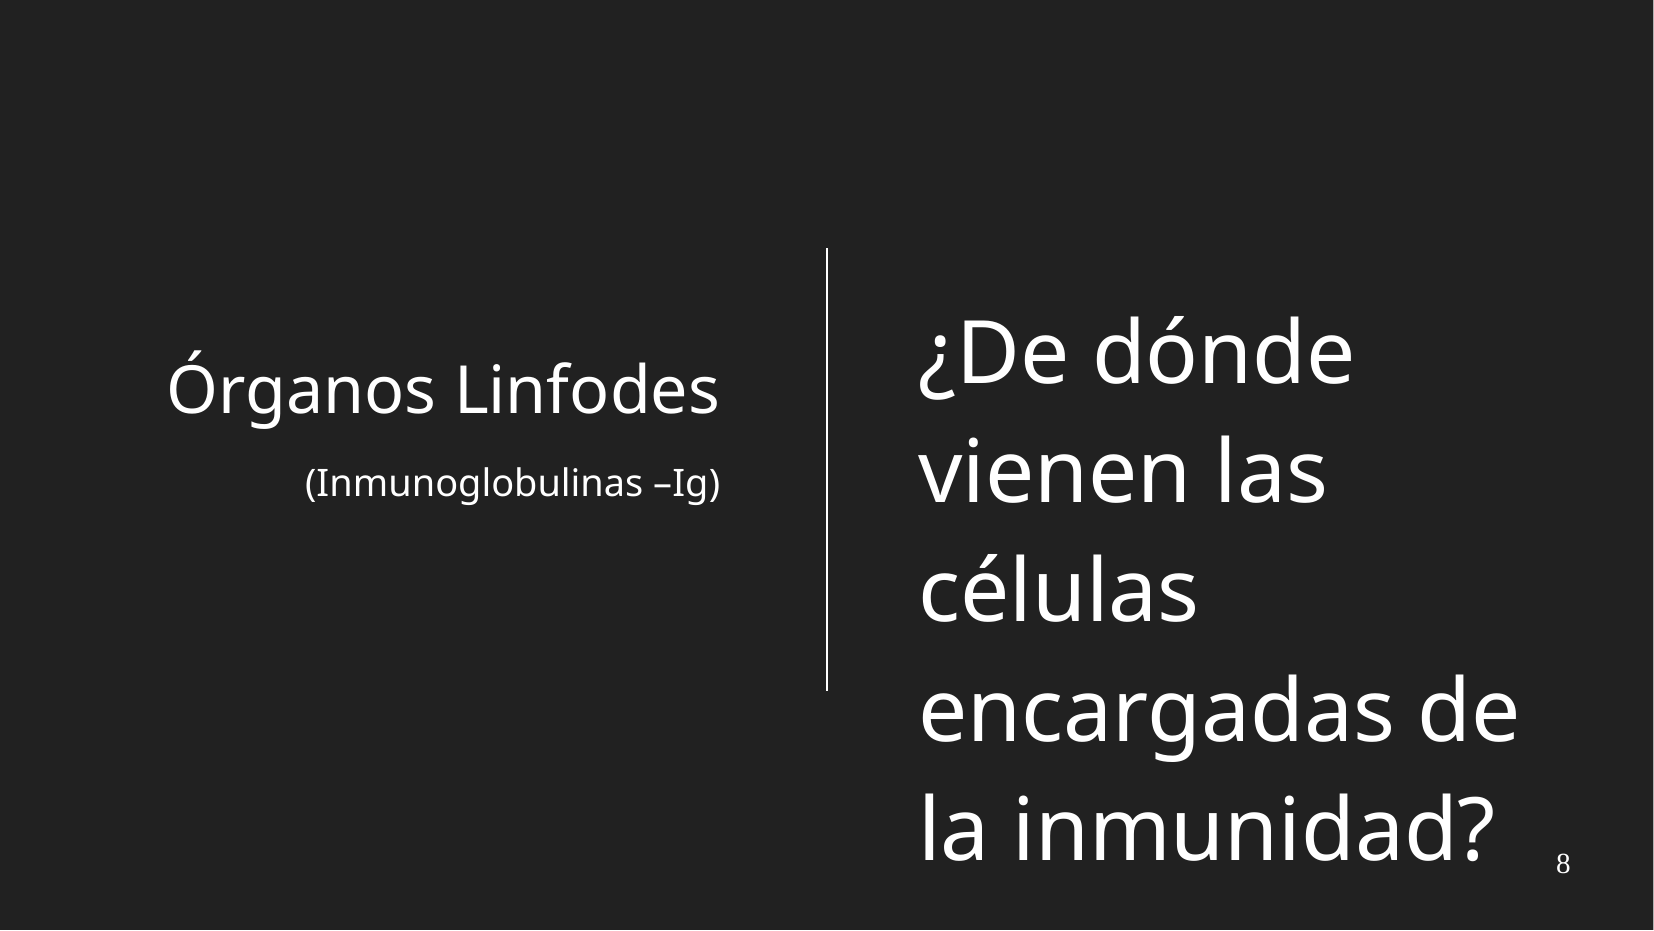

¿De dónde vienen las células encargadas de la inmunidad?
# Órganos Linfodes
(Inmunoglobulinas –Ig)
8